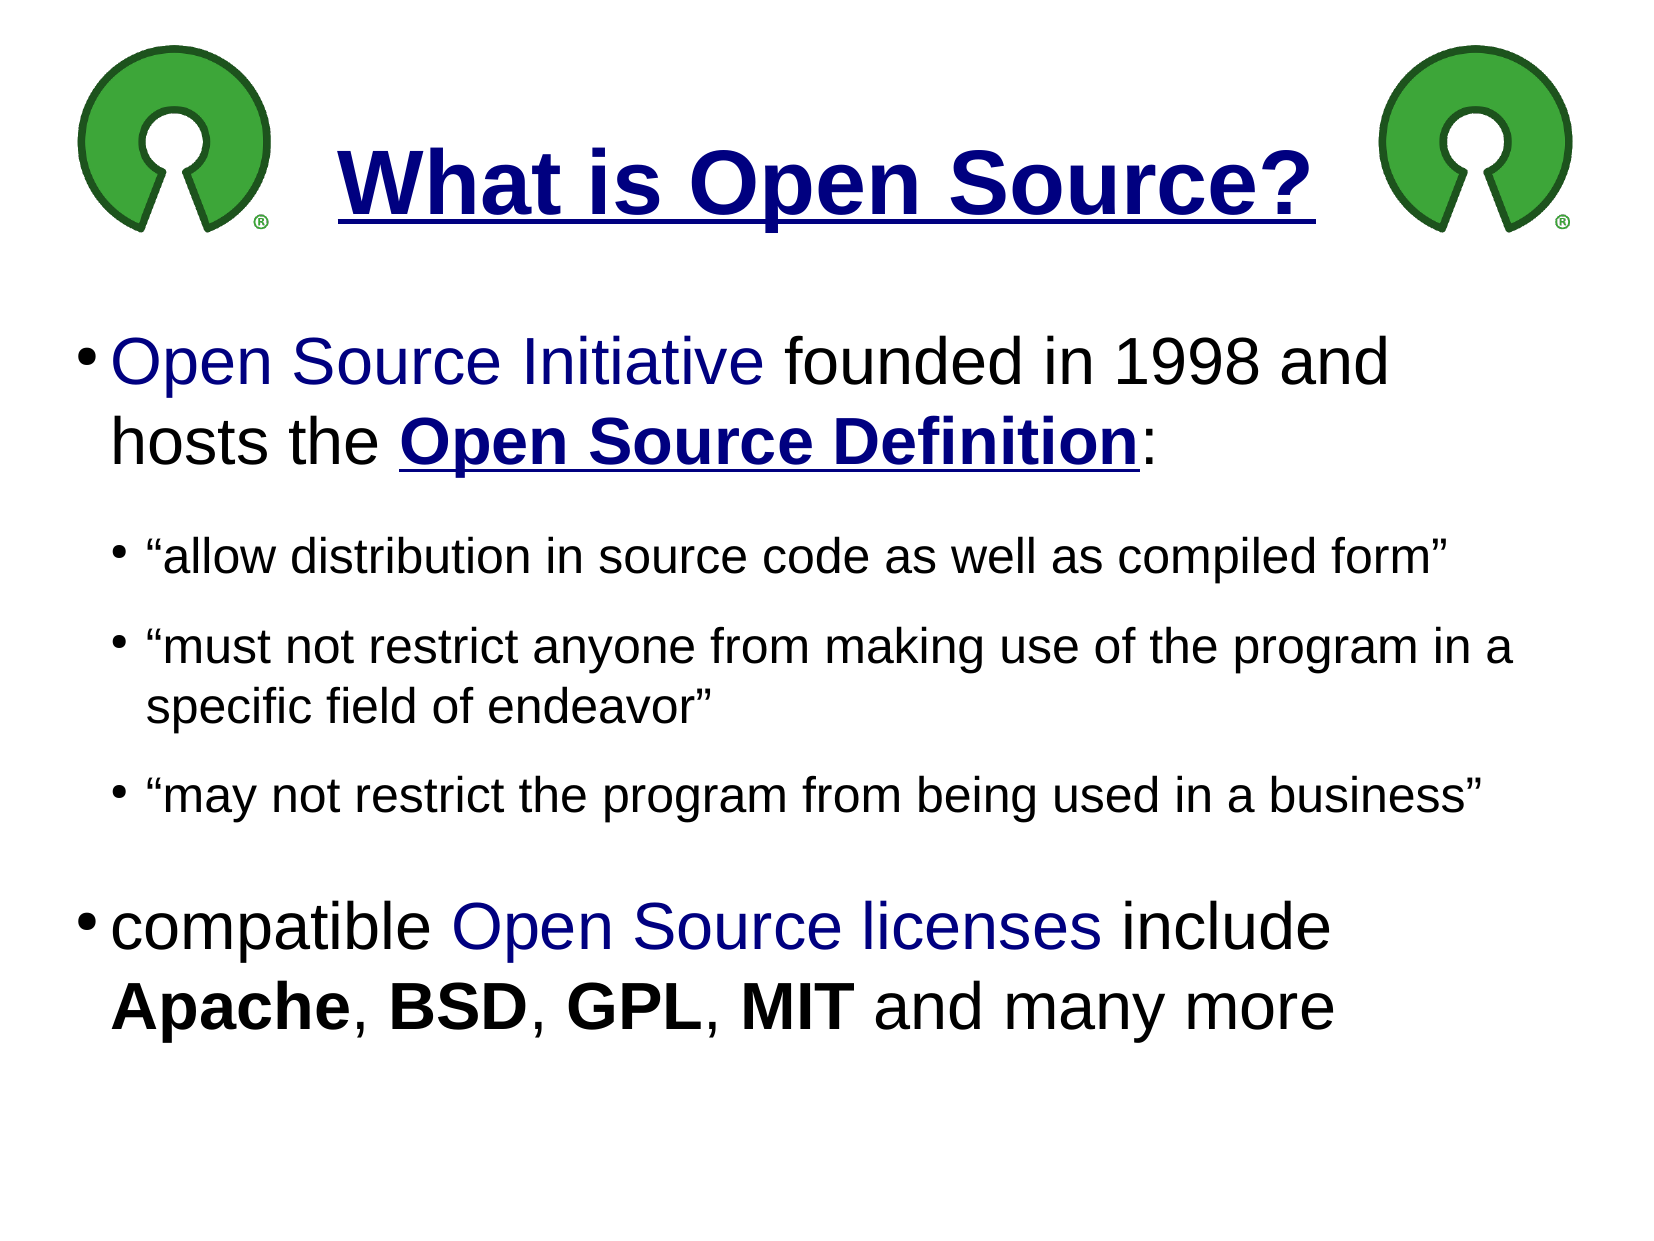

# What is Open Source?
Open Source Initiative founded in 1998 and hosts the Open Source Definition:
“allow distribution in source code as well as compiled form”
“must not restrict anyone from making use of the program in a specific field of endeavor”
“may not restrict the program from being used in a business”
compatible Open Source licenses include
Apache, BSD, GPL, MIT and many more